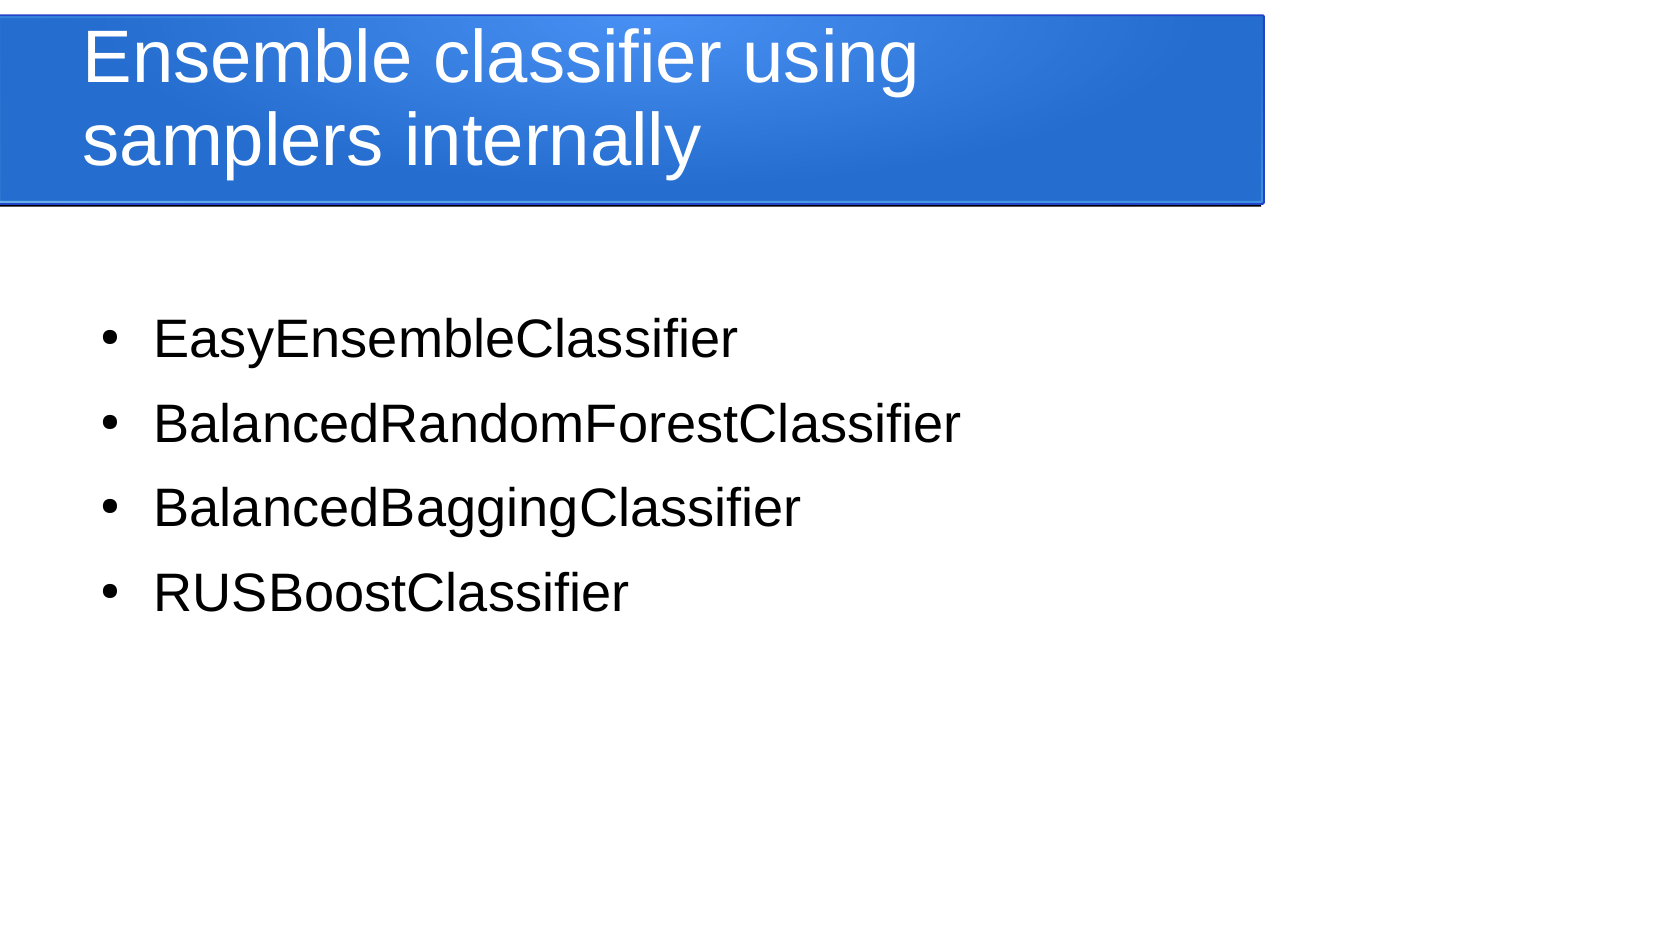

# Ensemble classifier using samplers internally
EasyEnsembleClassifier
BalancedRandomForestClassifier
BalancedBaggingClassifier
RUSBoostClassifier